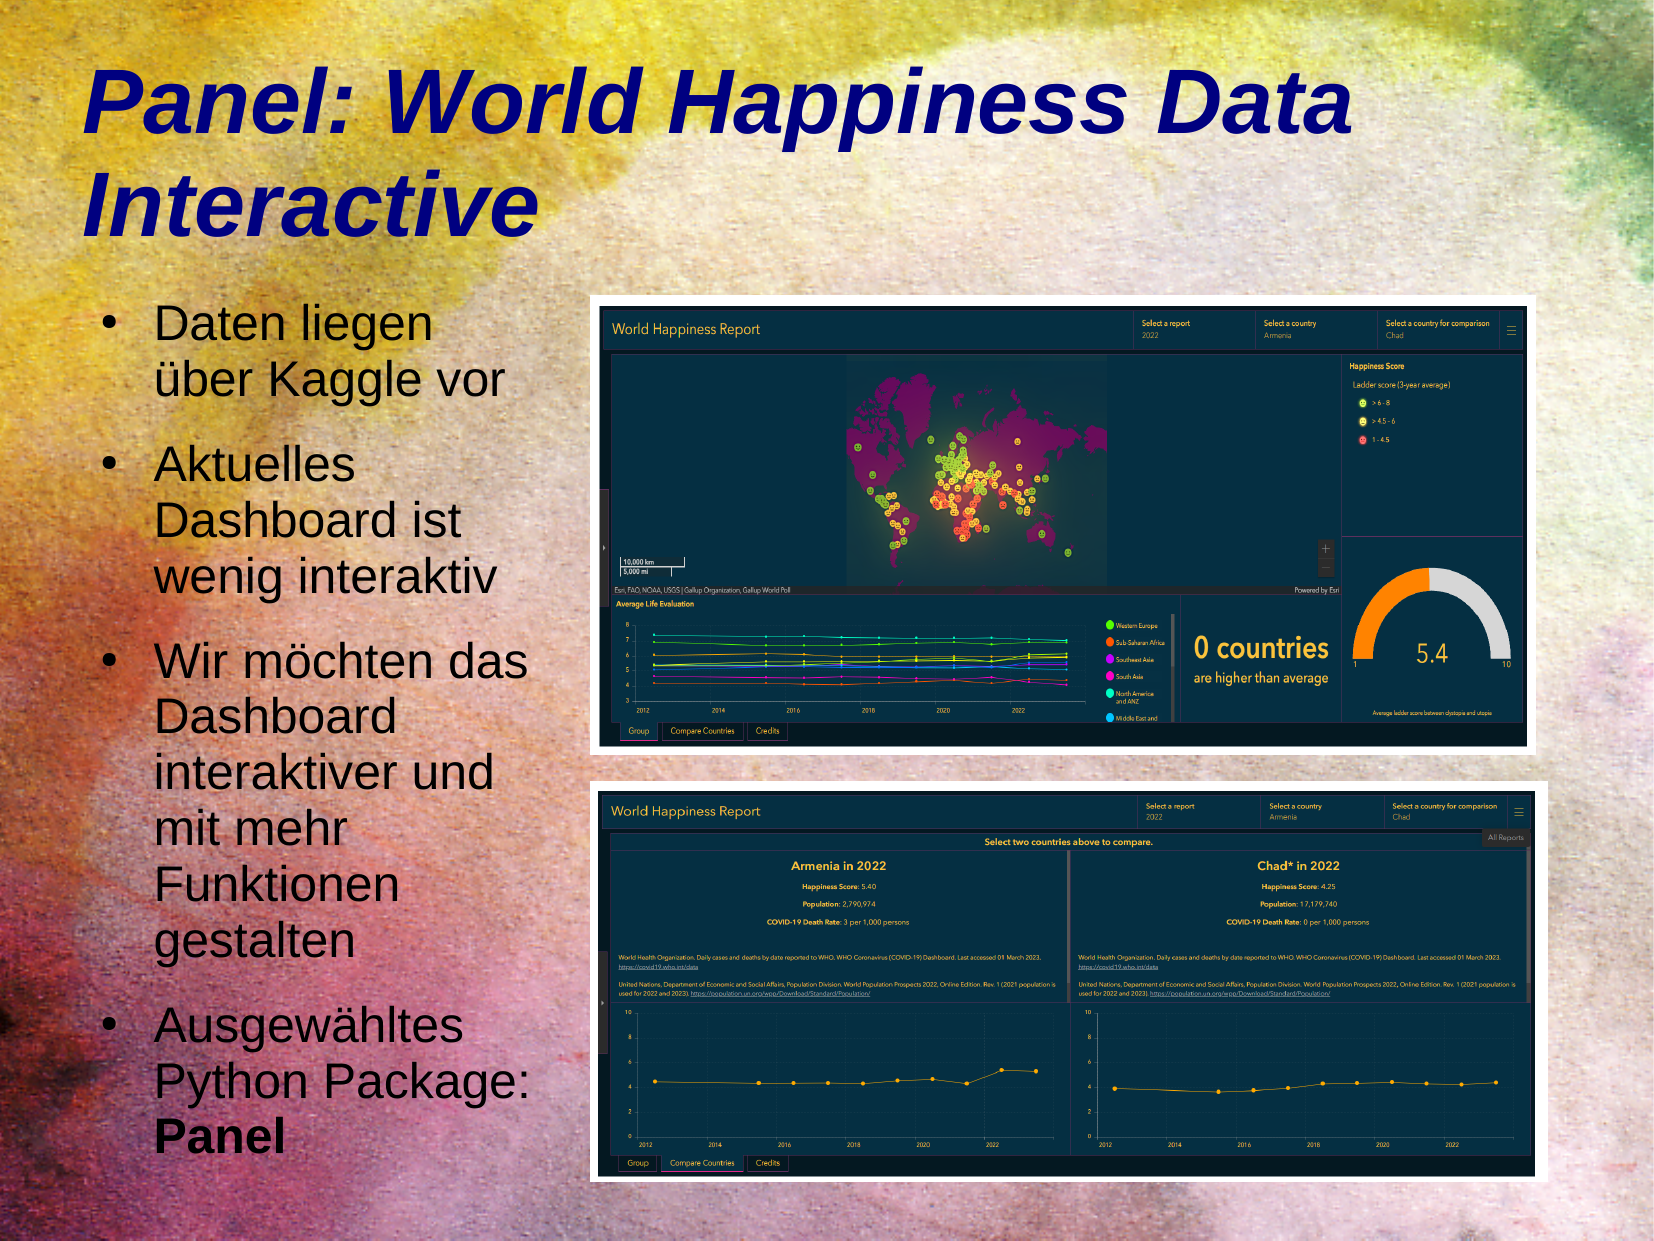

# Panel: World Happiness Data Interactive
Daten liegen über Kaggle vor
Aktuelles Dashboard ist wenig interaktiv
Wir möchten das Dashboard interaktiver und mit mehr Funktionen gestalten
Ausgewähltes Python Package: Panel